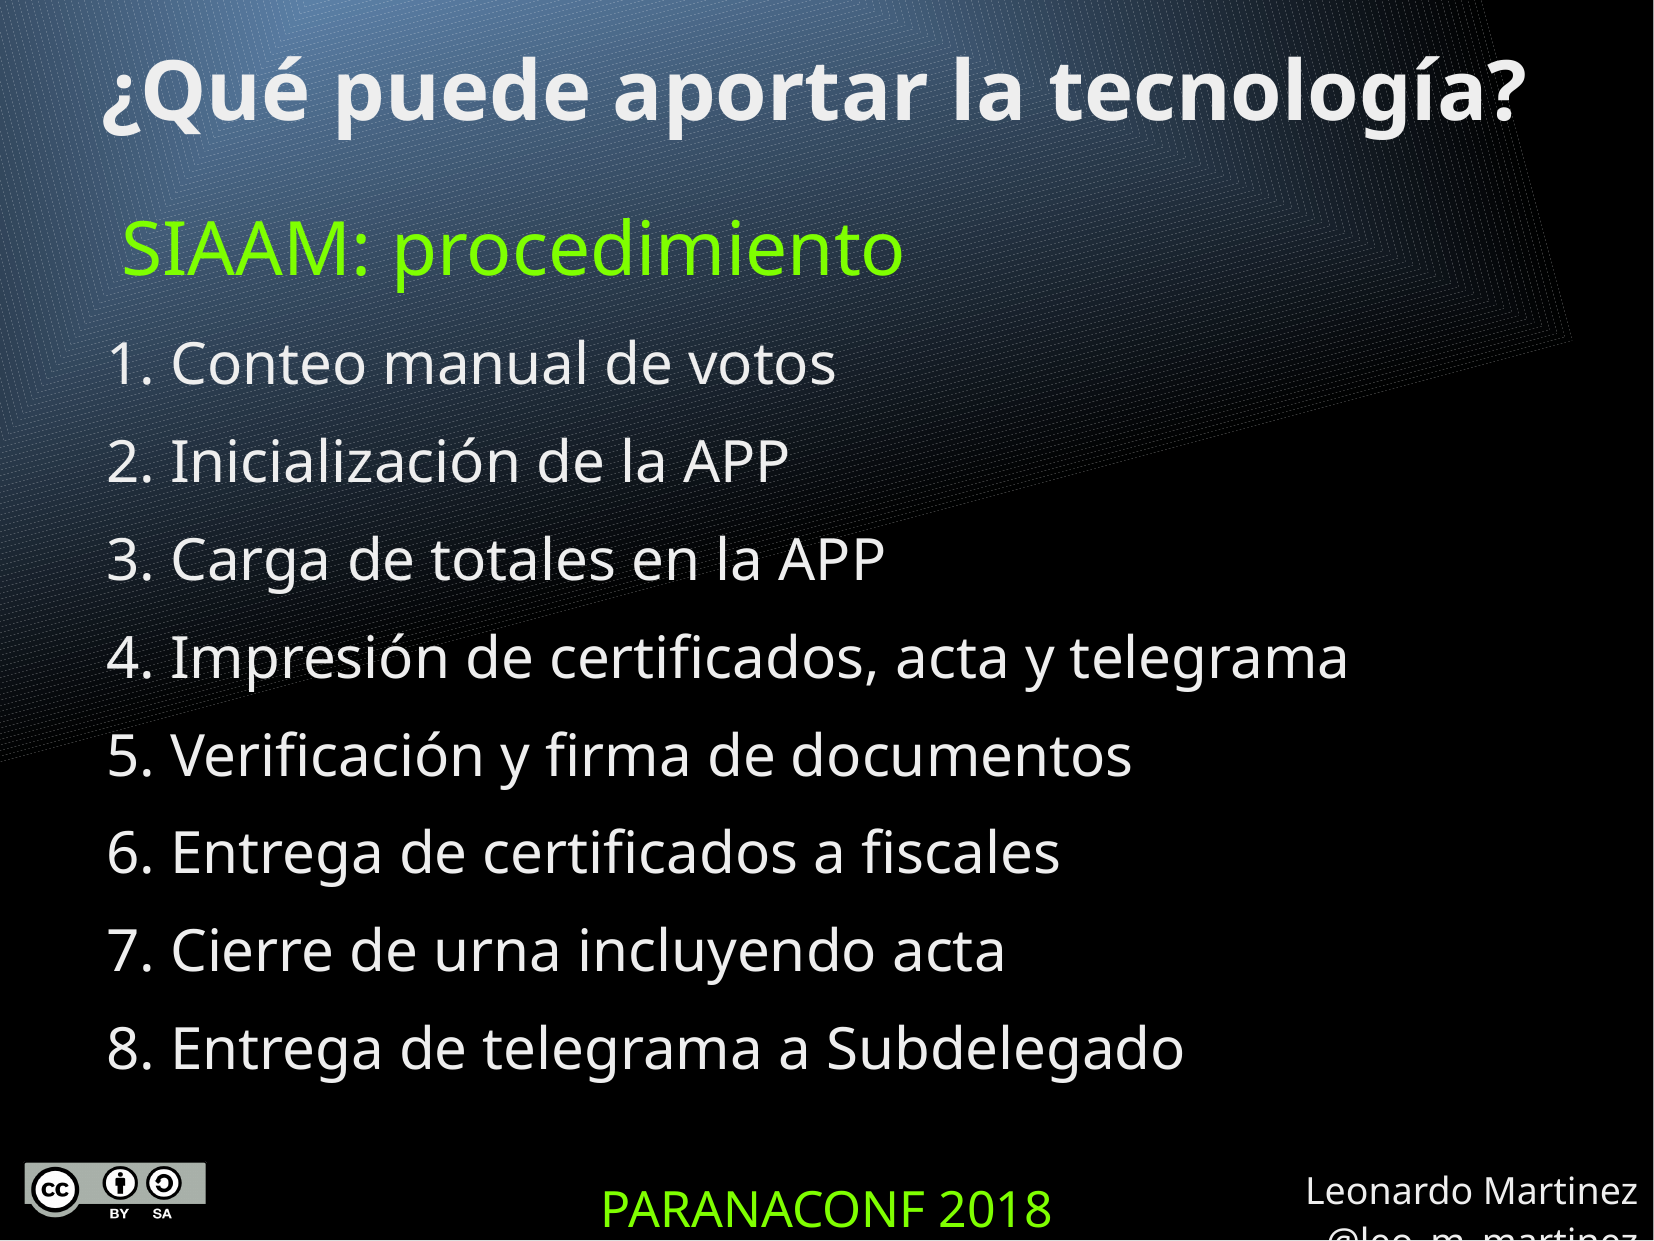

# ¿Qué puede aportar la tecnología?
SIAAM: procedimiento
1. Conteo manual de votos
2. Inicialización de la APP
3. Carga de totales en la APP
4. Impresión de certificados, acta y telegrama
5. Verificación y firma de documentos
6. Entrega de certificados a fiscales
7. Cierre de urna incluyendo acta
8. Entrega de telegrama a Subdelegado
Leonardo Martinez
@leo_m_martinez
PARANACONF 2018